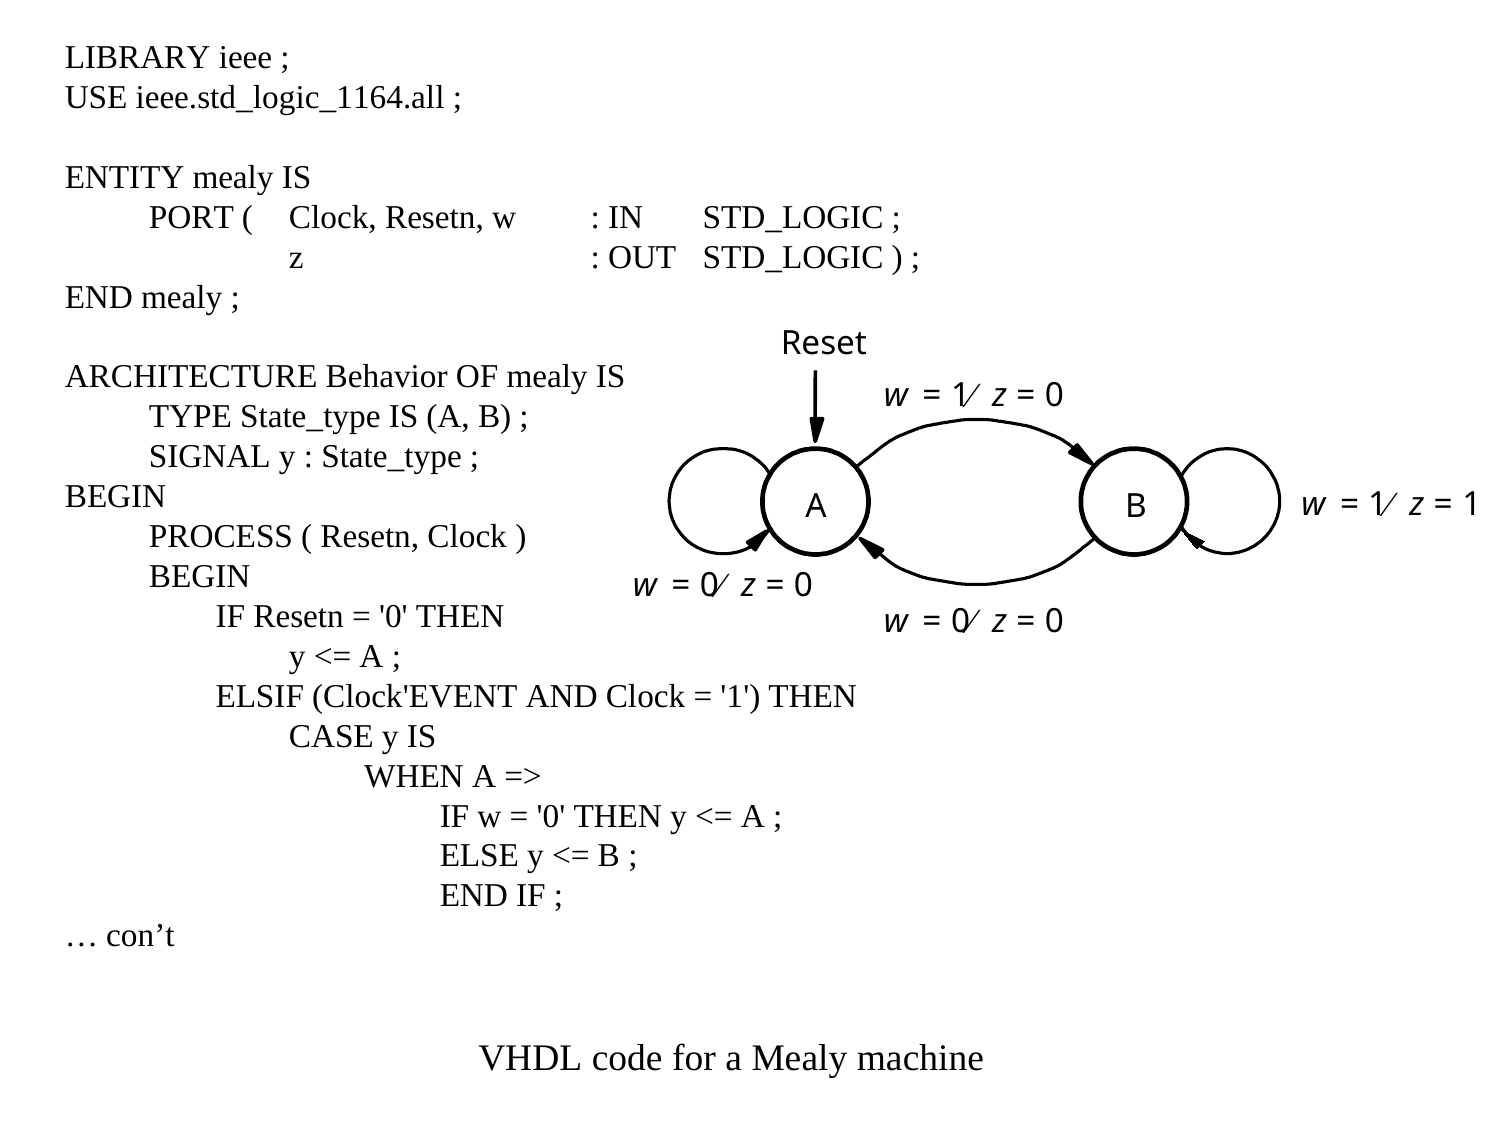

LIBRARY ieee ;
USE ieee.std_logic_1164.all ;
ENTITY mealy IS
	PORT ( 	Clock, Resetn, w 	: IN 		STD_LOGIC ;
			z				: OUT 	STD_LOGIC ) ;
END mealy ;
ARCHITECTURE Behavior OF mealy IS
	TYPE State_type IS (A, B) ;
	SIGNAL y : State_type ;
BEGIN
	PROCESS ( Resetn, Clock )
	BEGIN
		IF Resetn = '0' THEN
			y <= A ;
		ELSIF (Clock'EVENT AND Clock = '1') THEN
			CASE y IS
				WHEN A =>
					IF w = '0' THEN y <= A ;
					ELSE y <= B ;
					END IF ;
… con’t
Reset

w
=
1
z
=
0

w
=
1
z
=
1
A
B

w
=
0
z
=
0

w
=
0
z
=
0
VHDL code for a Mealy machine